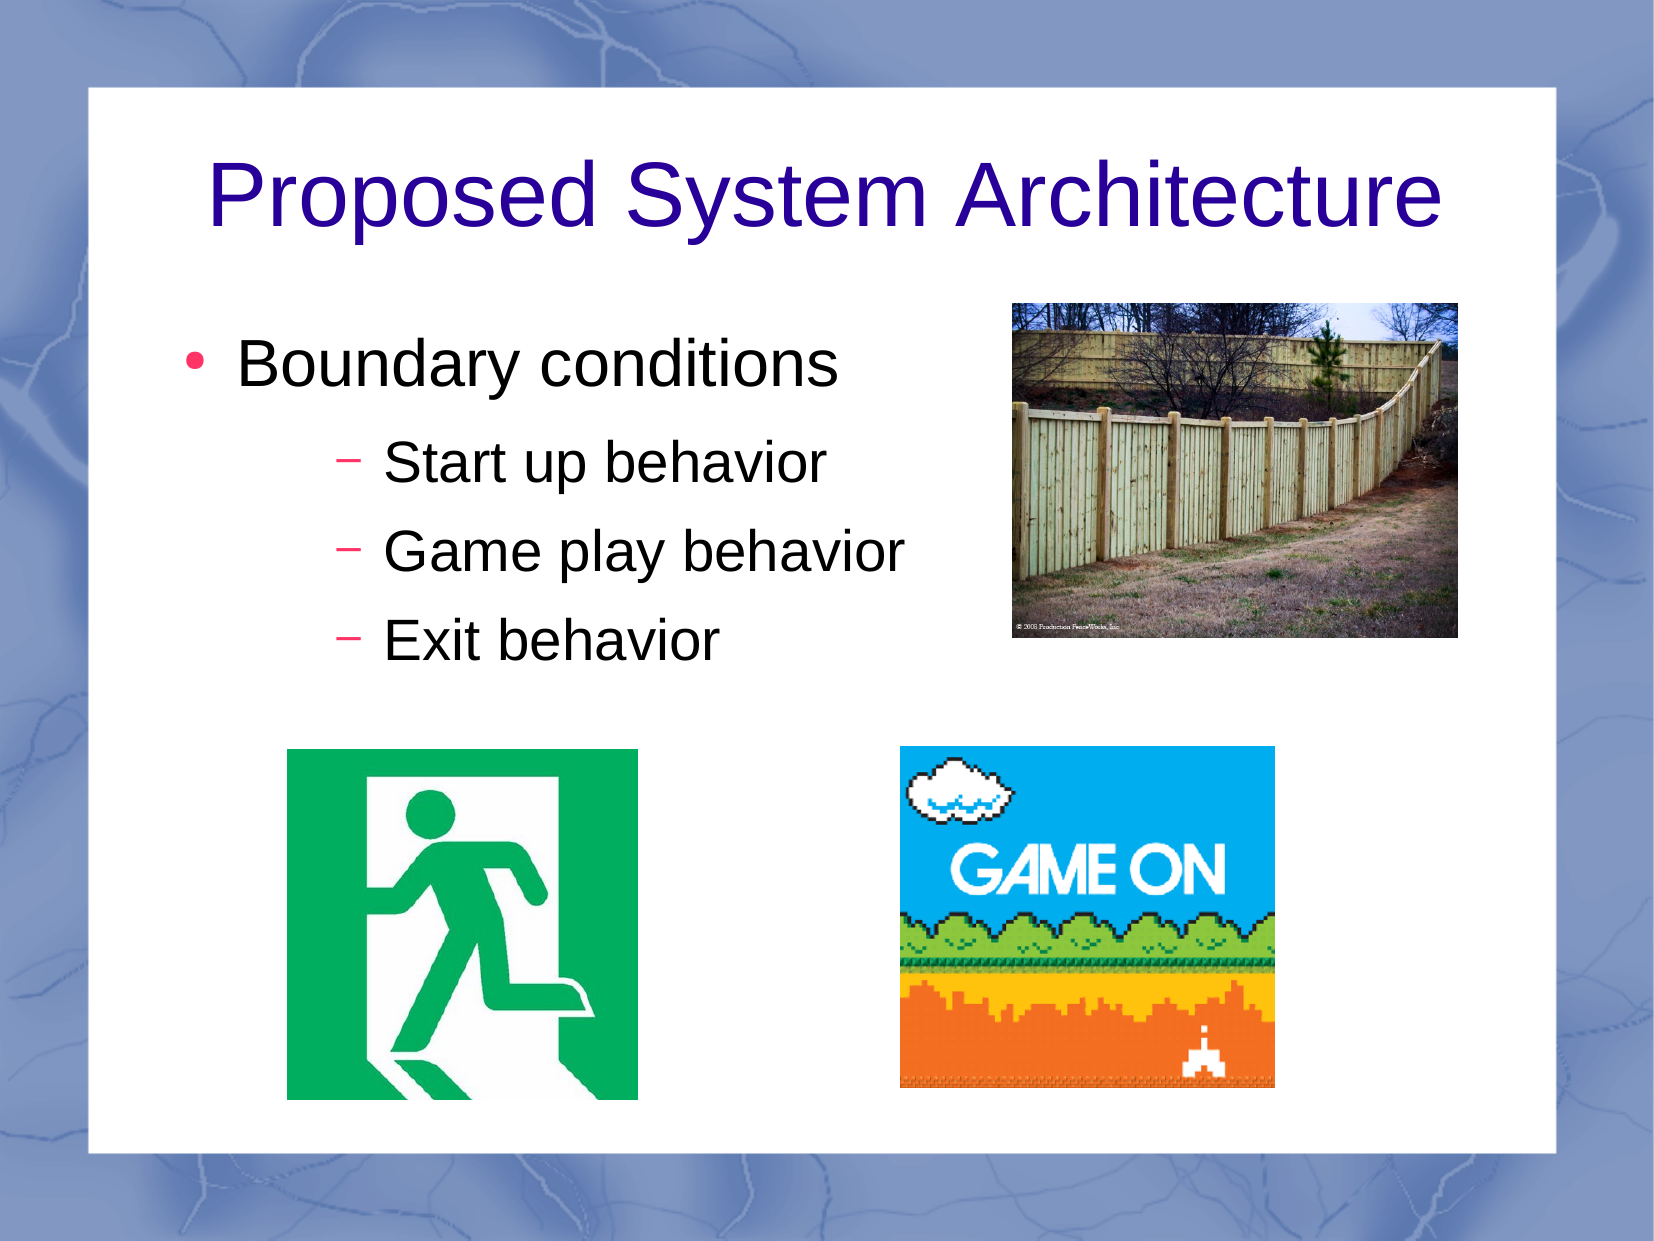

# Proposed System Architecture
Boundary conditions
Start up behavior
Game play behavior
Exit behavior